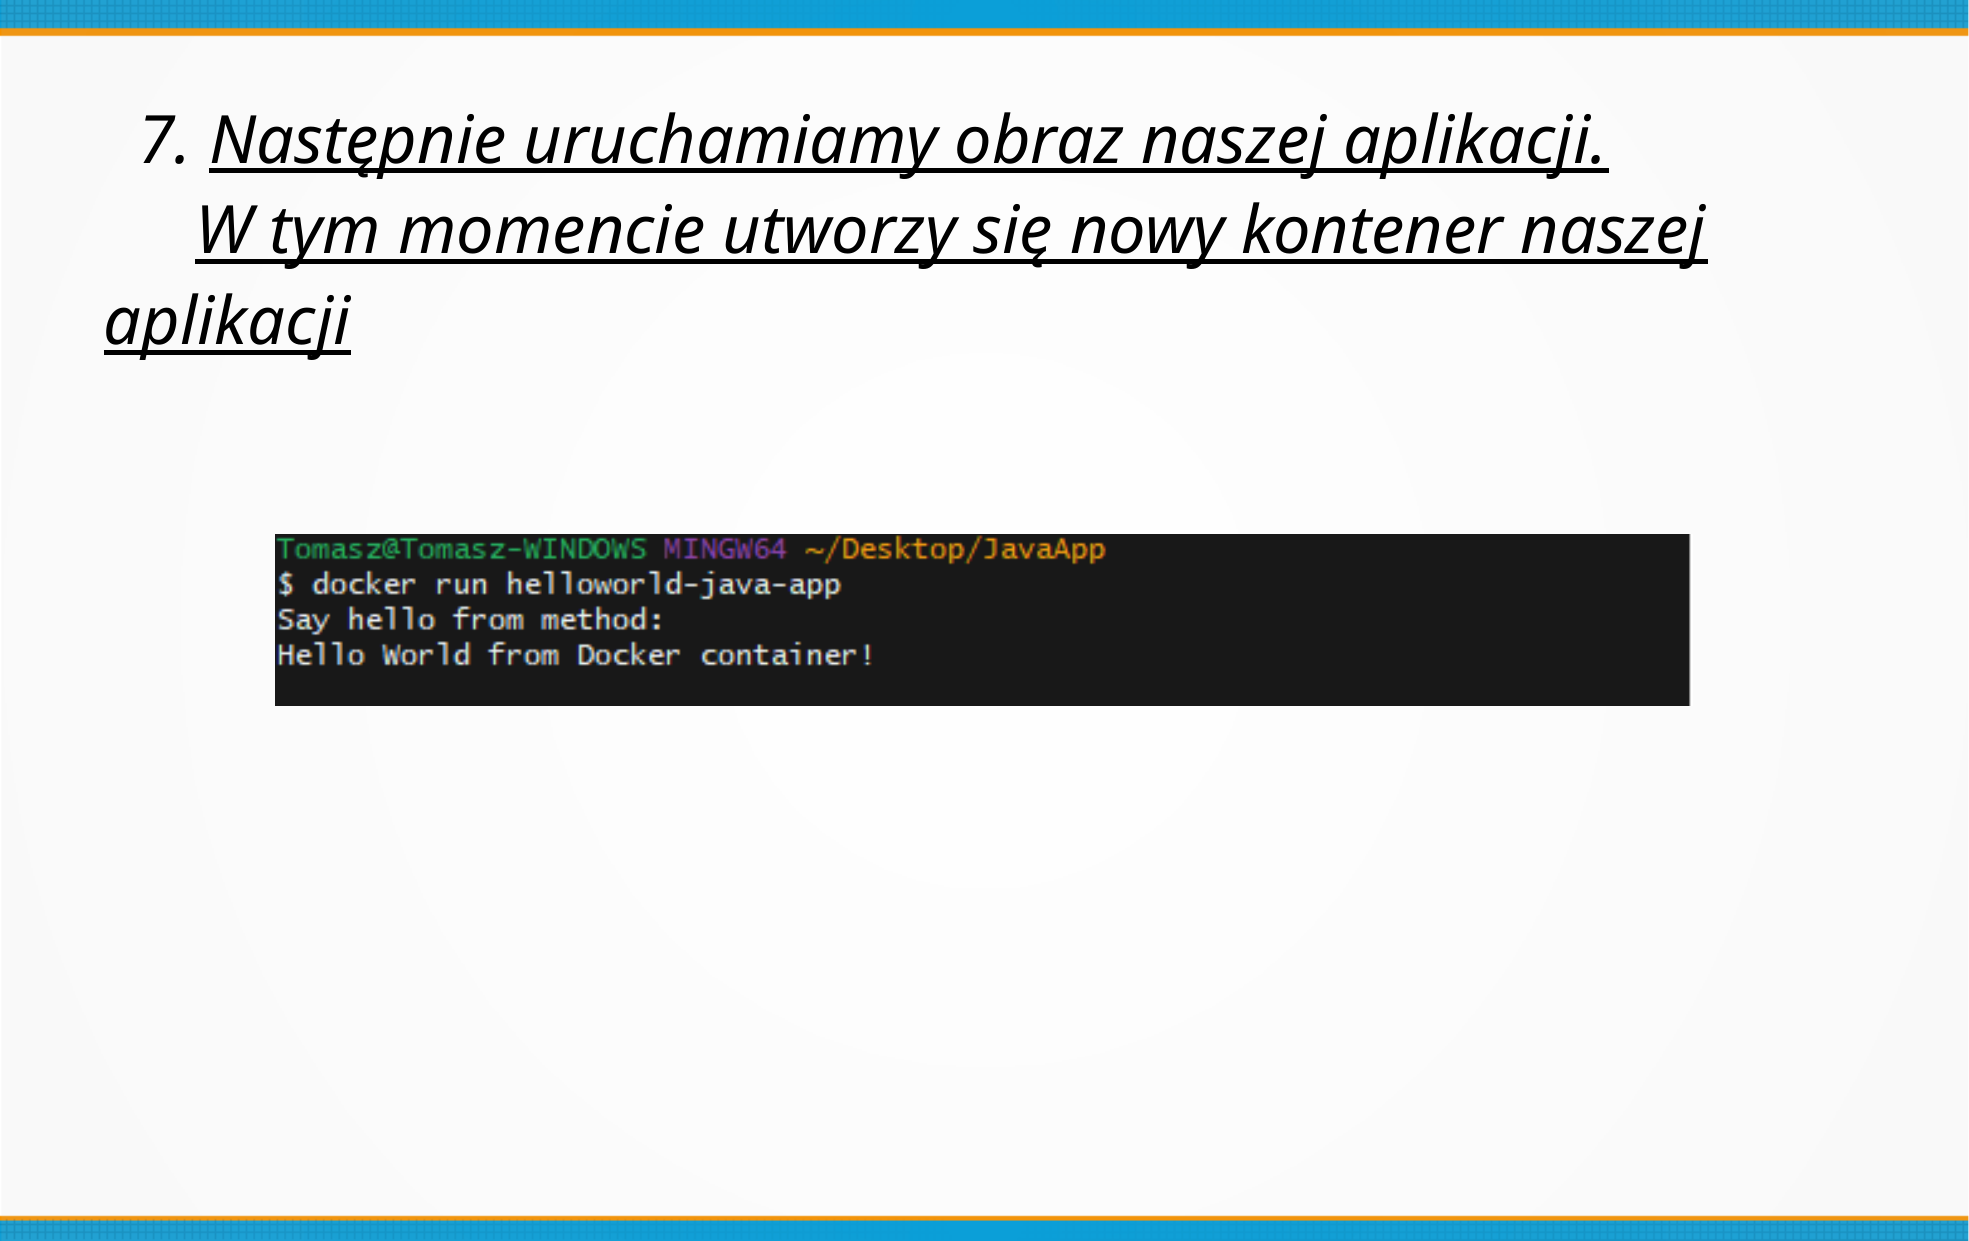

7. Następnie uruchamiamy obraz naszej aplikacji.
	 W tym momencie utworzy się nowy kontener naszej aplikacji
#